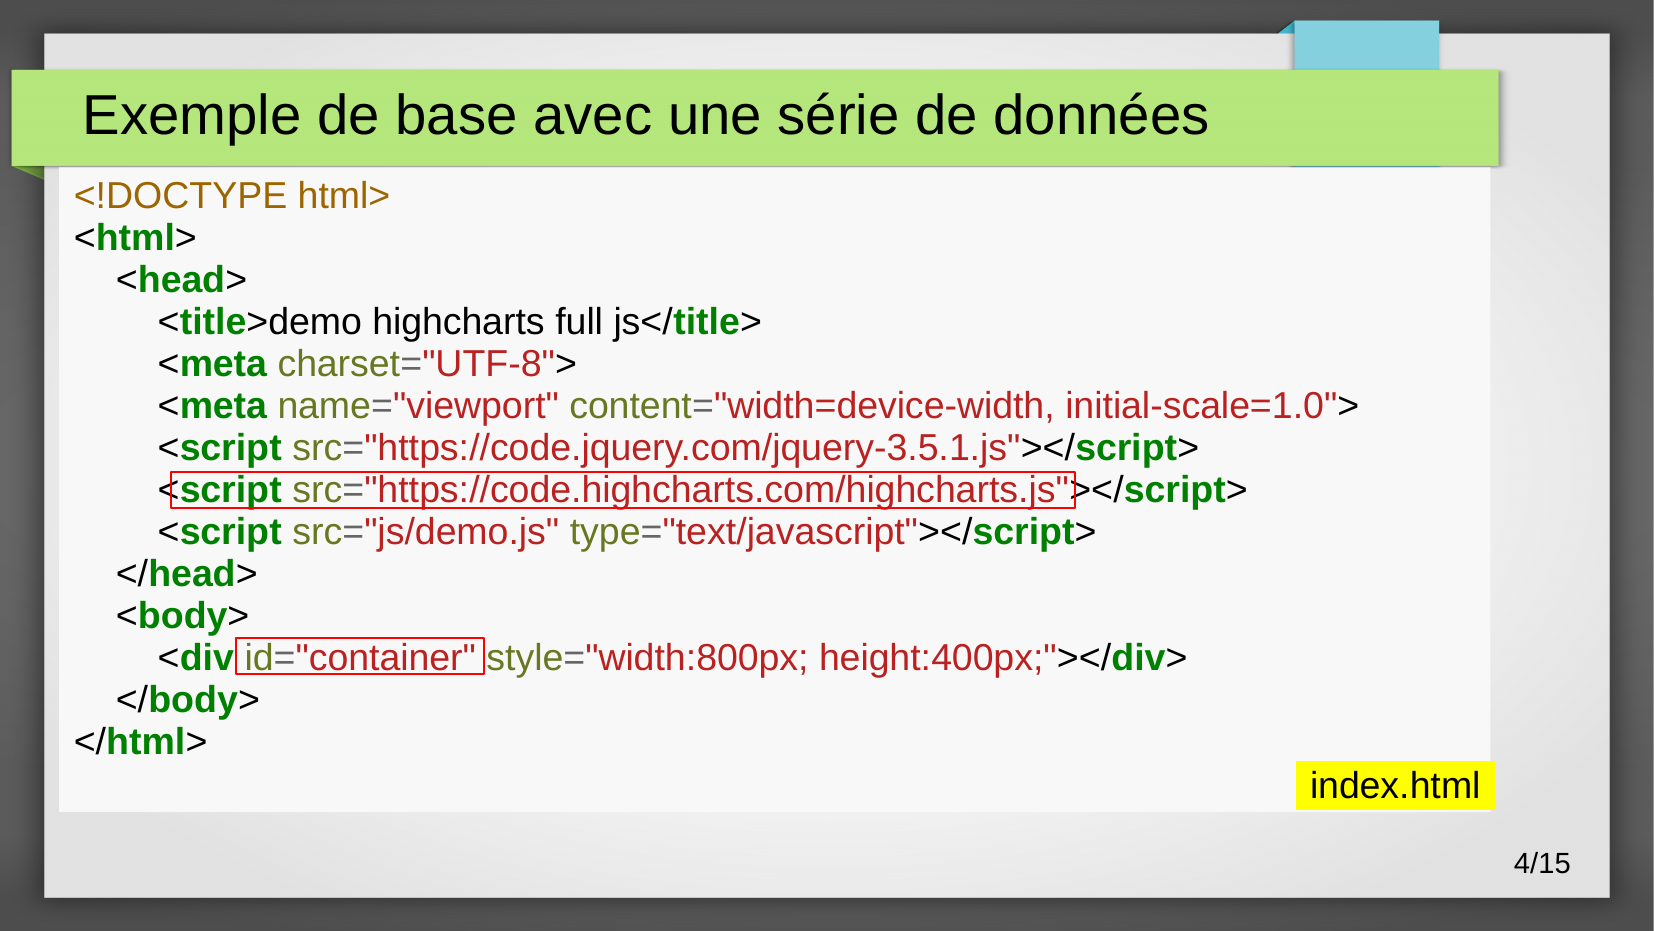

# Exemple de base avec une série de données
<!DOCTYPE html>
<html>
 <head>
 <title>demo highcharts full js</title>
 <meta charset="UTF-8">
 <meta name="viewport" content="width=device-width, initial-scale=1.0">
 <script src="https://code.jquery.com/jquery-3.5.1.js"></script>
 <script src="https://code.highcharts.com/highcharts.js"></script>
 <script src="js/demo.js" type="text/javascript"></script>
 </head>
 <body>
 <div id="container" style="width:800px; height:400px;"></div>
 </body>
</html>
index.html
4